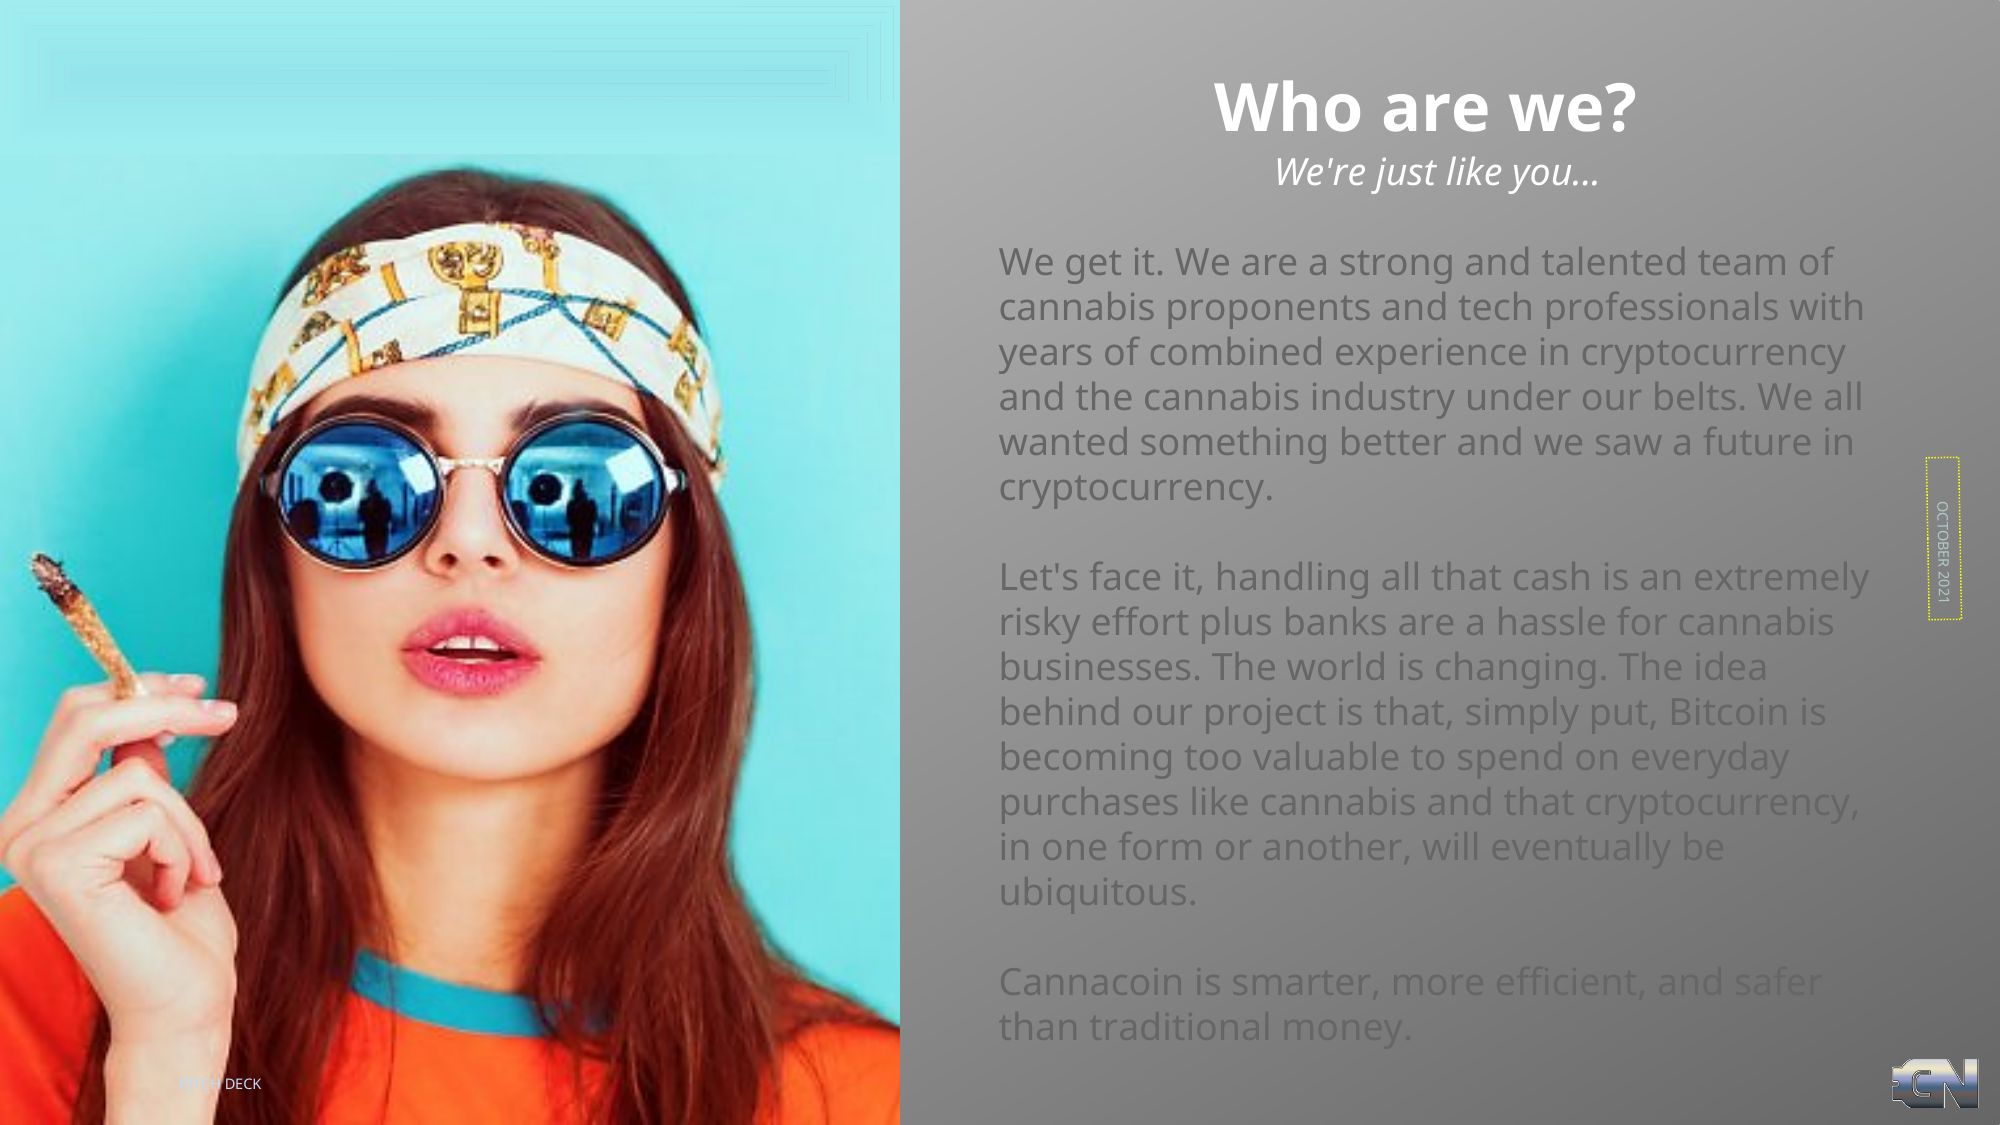

Who are we?
We're just like you...
We get it. We are a strong and talented team of cannabis proponents and tech professionals with years of combined experience in cryptocurrency and the cannabis industry under our belts. We all wanted something better and we saw a future in cryptocurrency.
Let's face it, handling all that cash is an extremely risky effort plus banks are a hassle for cannabis businesses. The world is changing. The idea behind our project is that, simply put, Bitcoin is becoming too valuable to spend on everyday purchases like cannabis and that cryptocurrency, in one form or another, will eventually be ubiquitous.
Cannacoin is smarter, more efficient, and safer than traditional money.
OCTOBER 2021
PITCH DECK